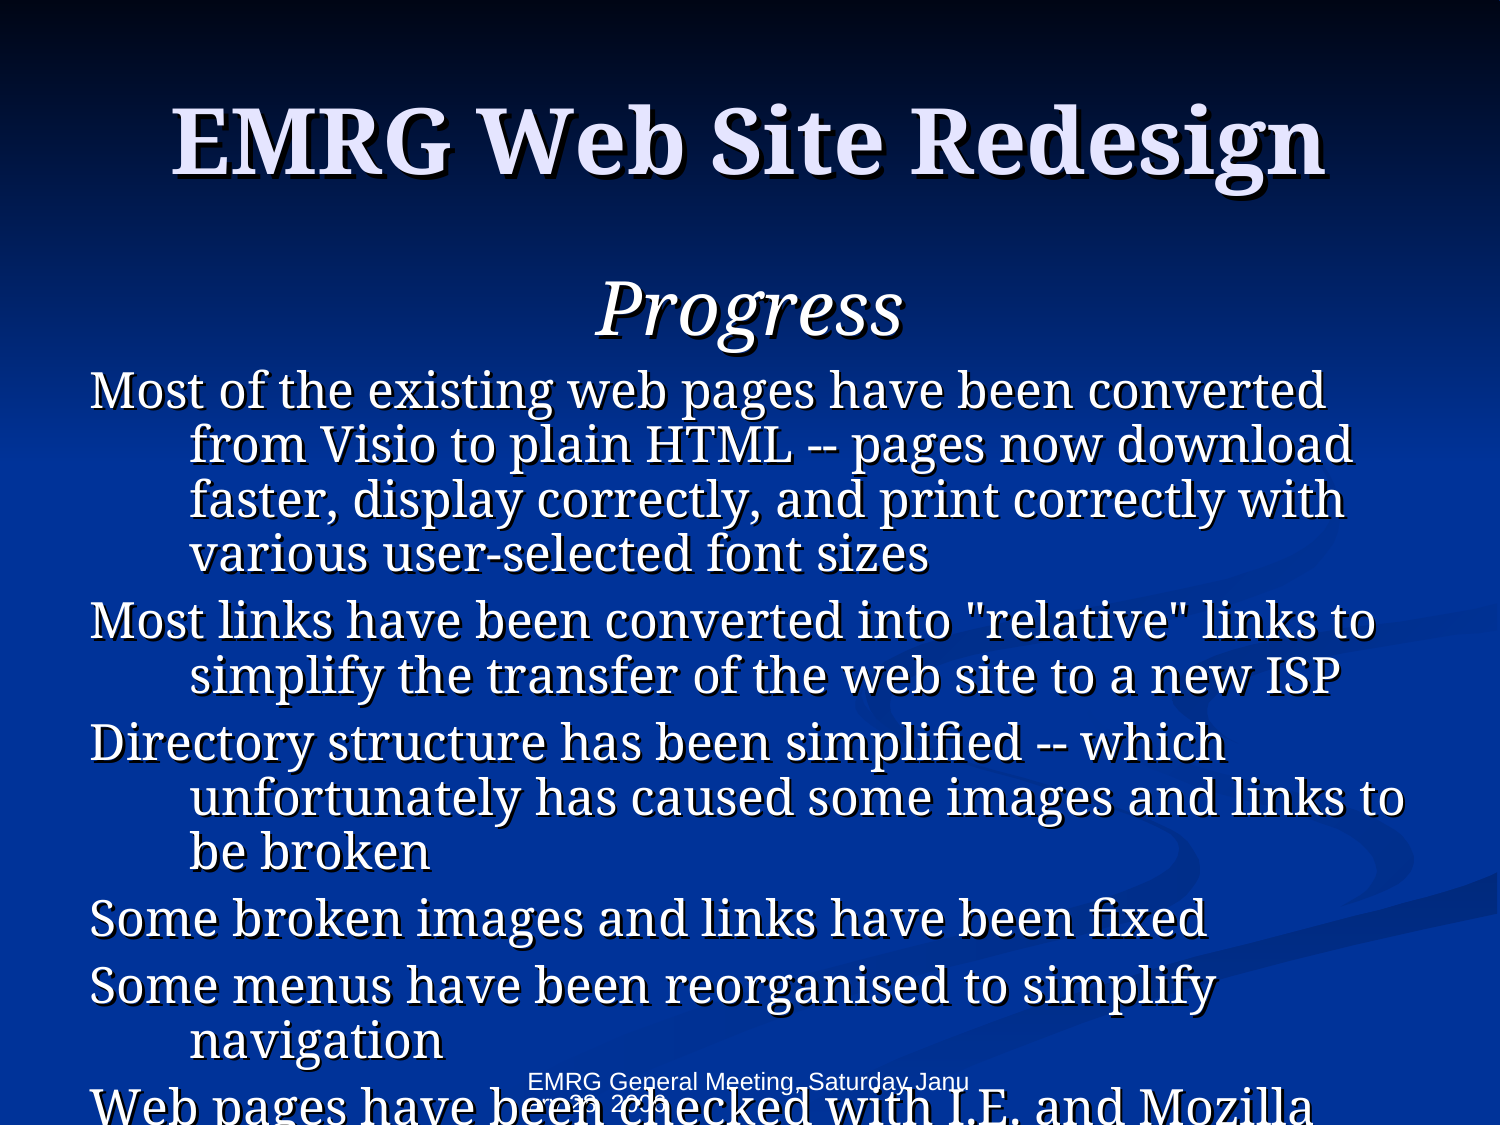

# EMRG Web Site Redesign
Progress
Most of the existing web pages have been converted from Visio to plain HTML -- pages now download faster, display correctly, and print correctly with various user-selected font sizes
Most links have been converted into "relative" links to simplify the transfer of the web site to a new ISP
Directory structure has been simplified -- which unfortunately has caused some images and links to be broken
Some broken images and links have been fixed
Some menus have been reorganised to simplify navigation
Web pages have been checked with I.E. and Mozilla web browsers
EMRG General Meeting, Saturday January 28, 2006